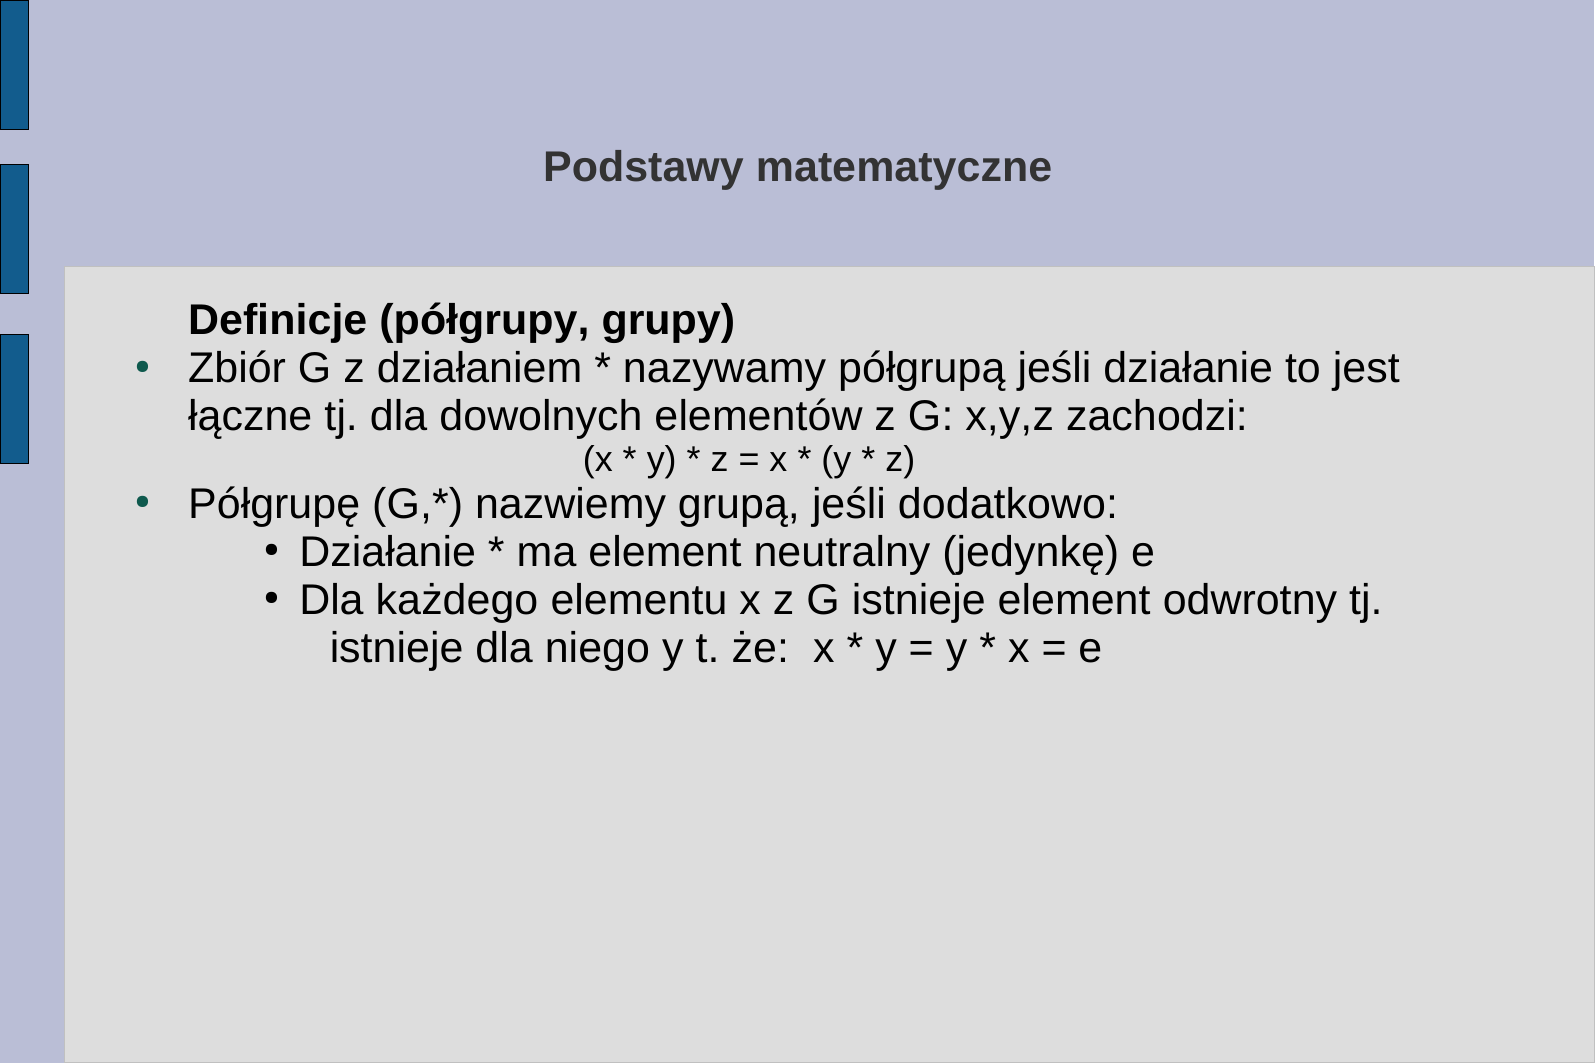

# Podstawy matematyczne
Definicje (półgrupy, grupy)
Zbiór G z działaniem * nazywamy półgrupą jeśli działanie to jest łączne tj. dla dowolnych elementów z G: x,y,z zachodzi:
(x * y) * z = x * (y * z)
Półgrupę (G,*) nazwiemy grupą, jeśli dodatkowo:
Działanie * ma element neutralny (jedynkę) e
Dla każdego elementu x z G istnieje element odwrotny tj. istnieje dla niego y t. że: x * y = y * x = e